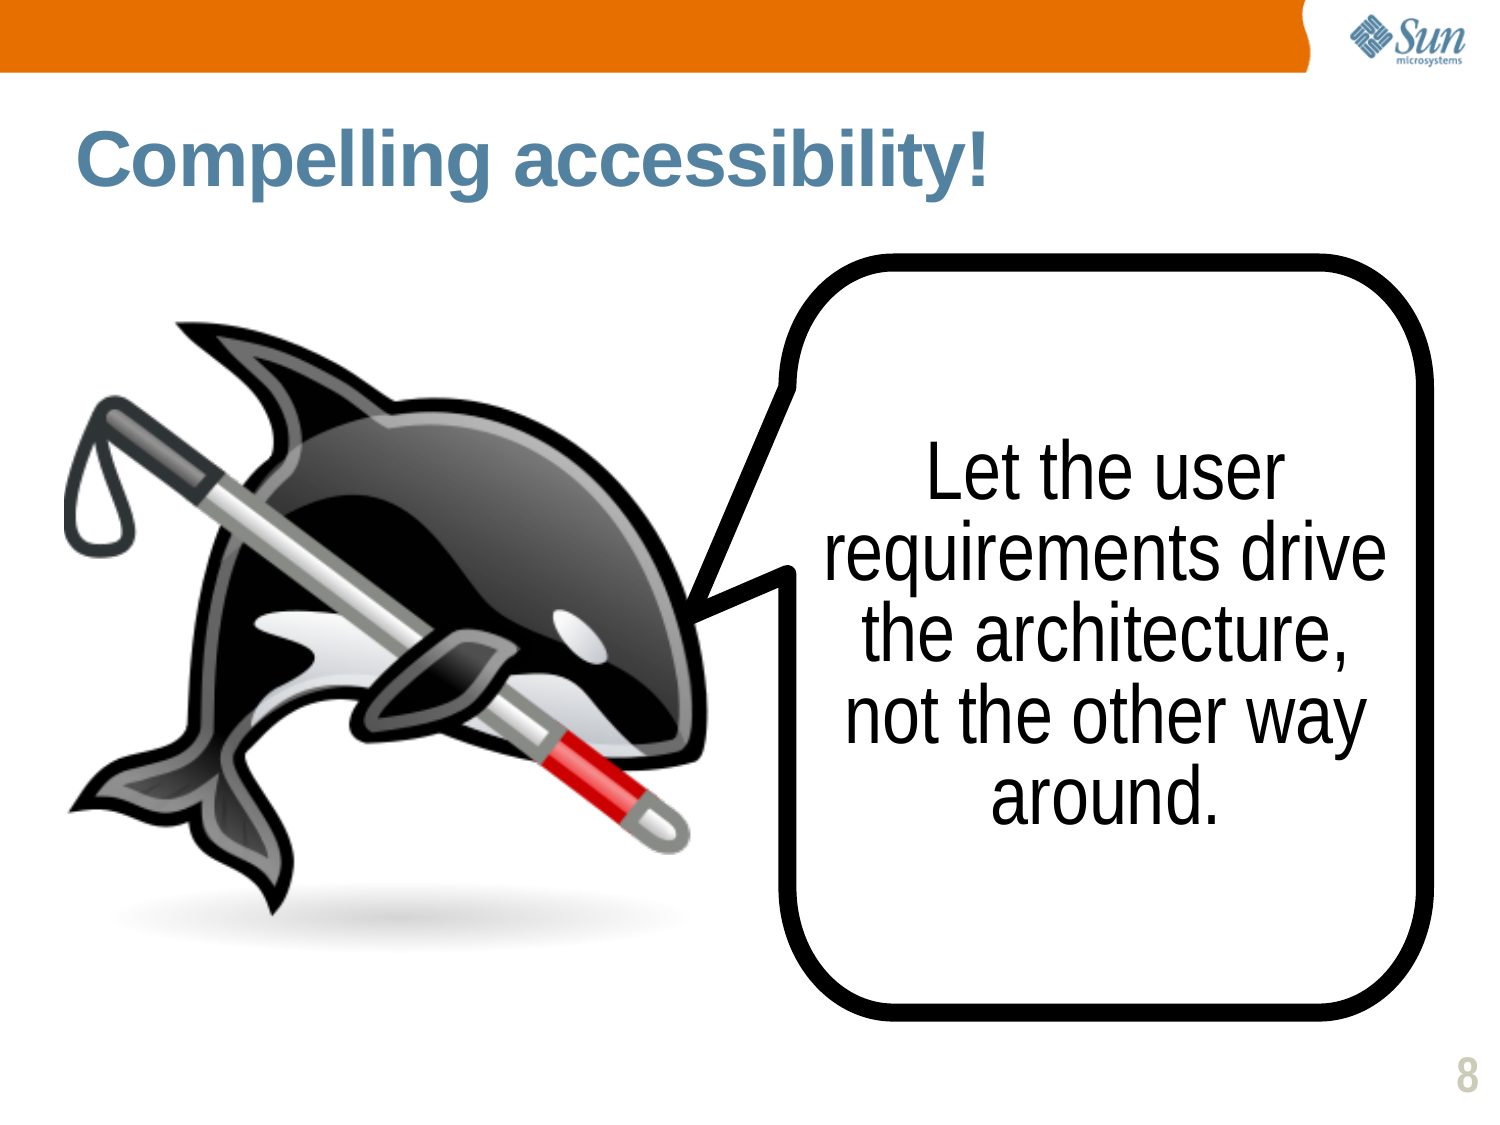

# Compelling accessibility!
Let the user requirements drive the architecture, not the other way around.